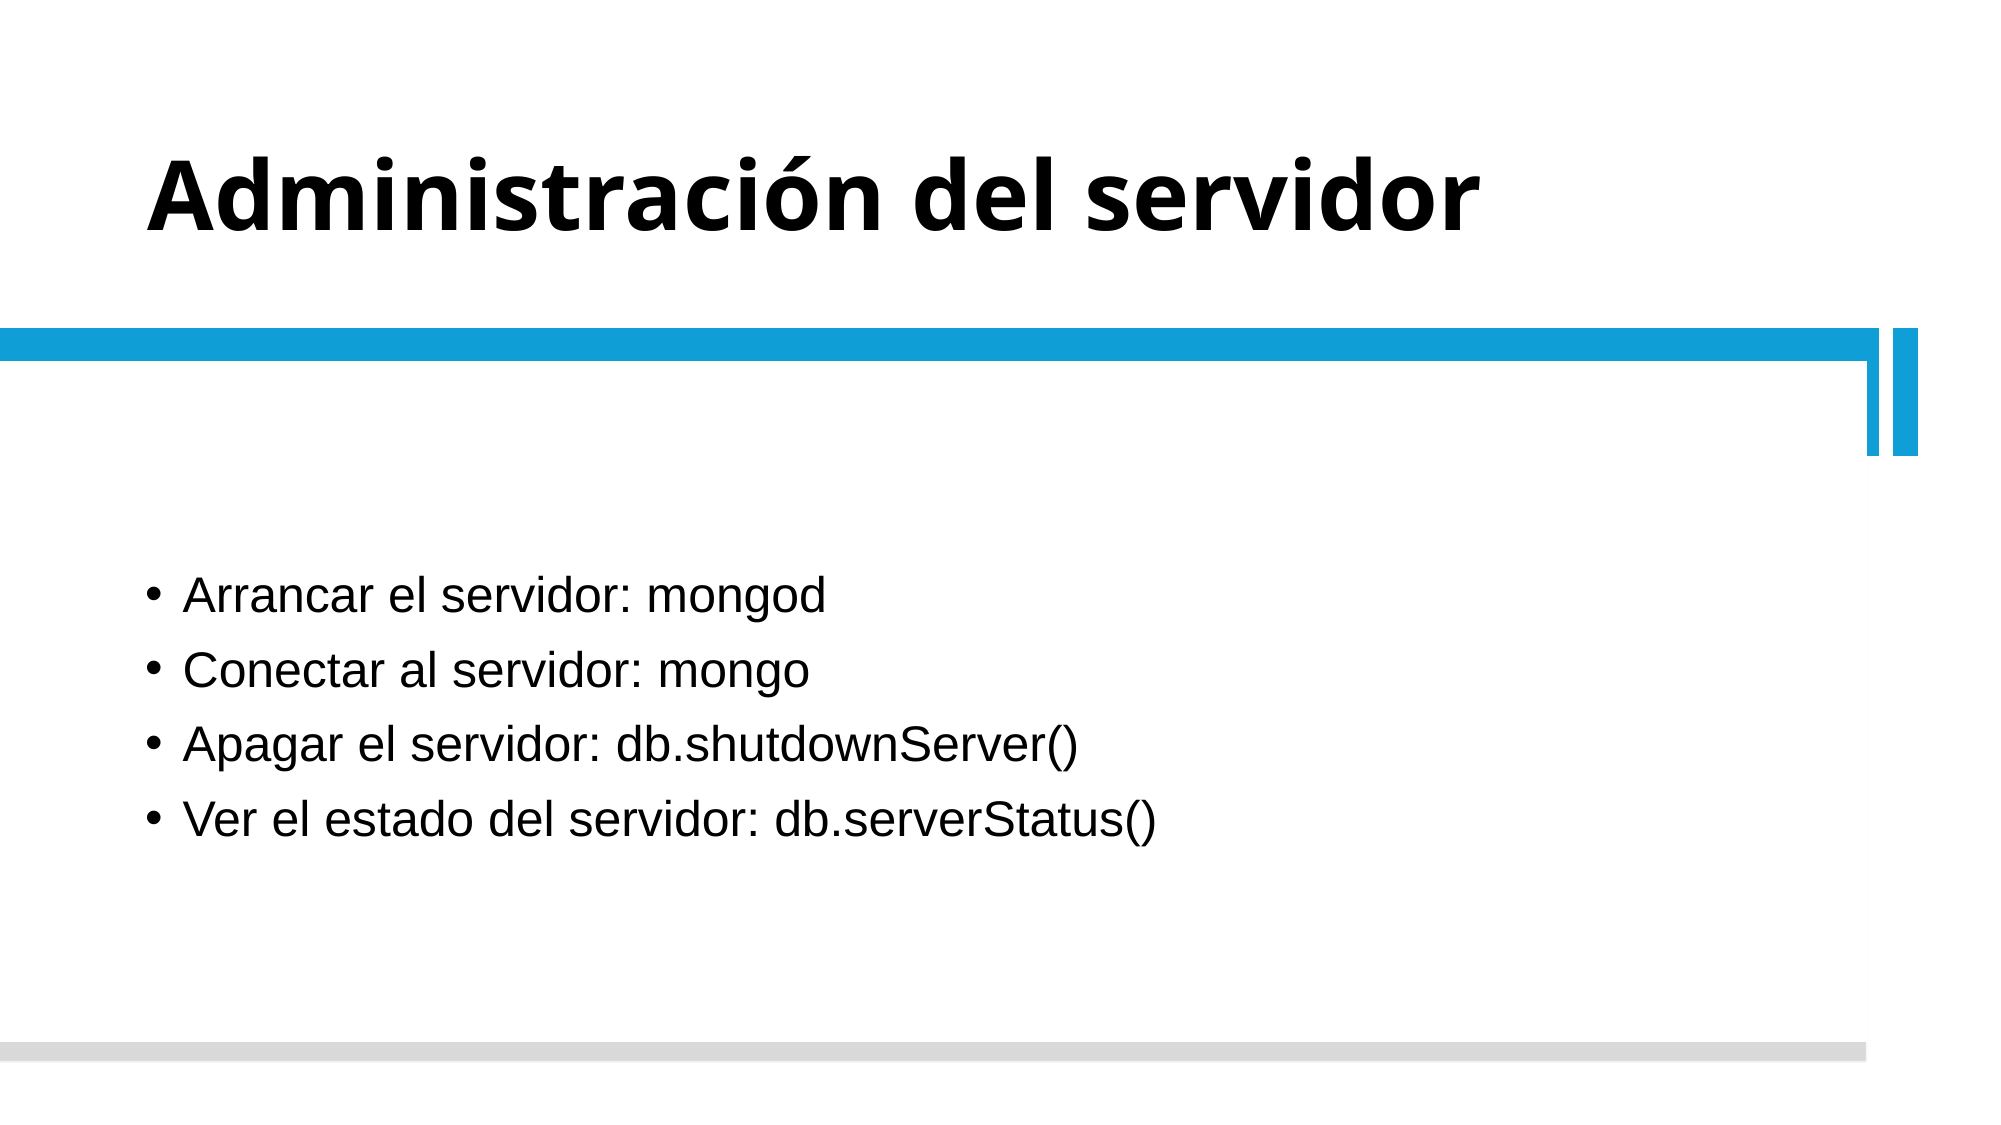

# Administración del servidor
Arrancar el servidor: mongod
Conectar al servidor: mongo
Apagar el servidor: db.shutdownServer()
Ver el estado del servidor: db.serverStatus()